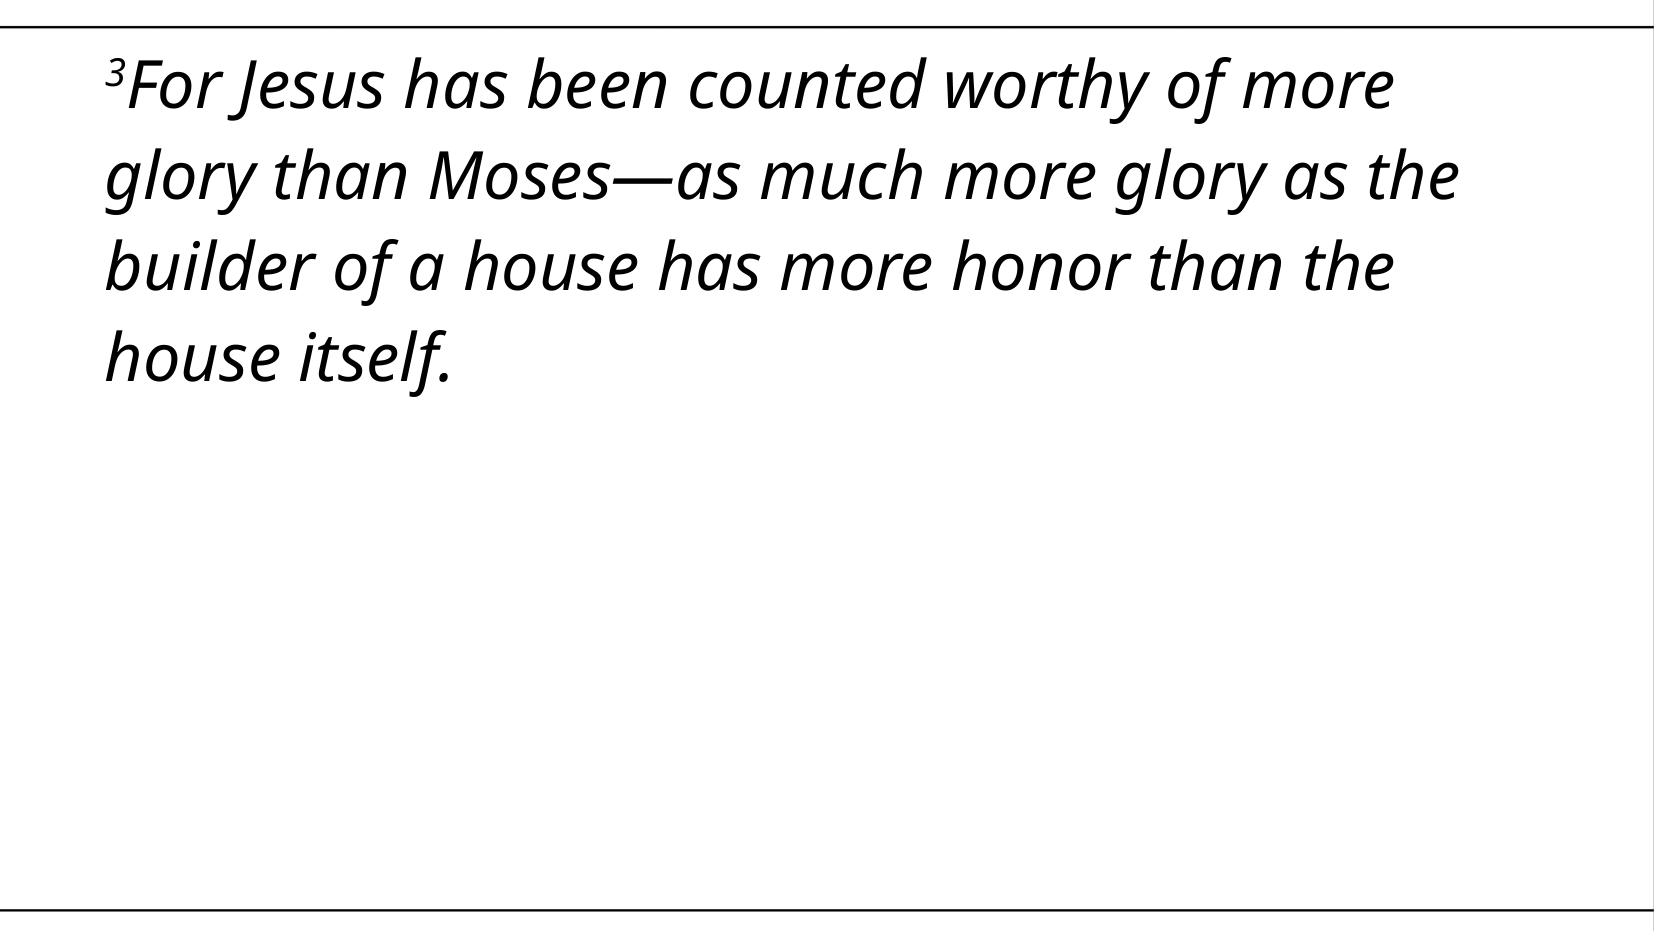

3For Jesus has been counted worthy of more glory than Moses—as much more glory as the builder of a house has more honor than the house itself.